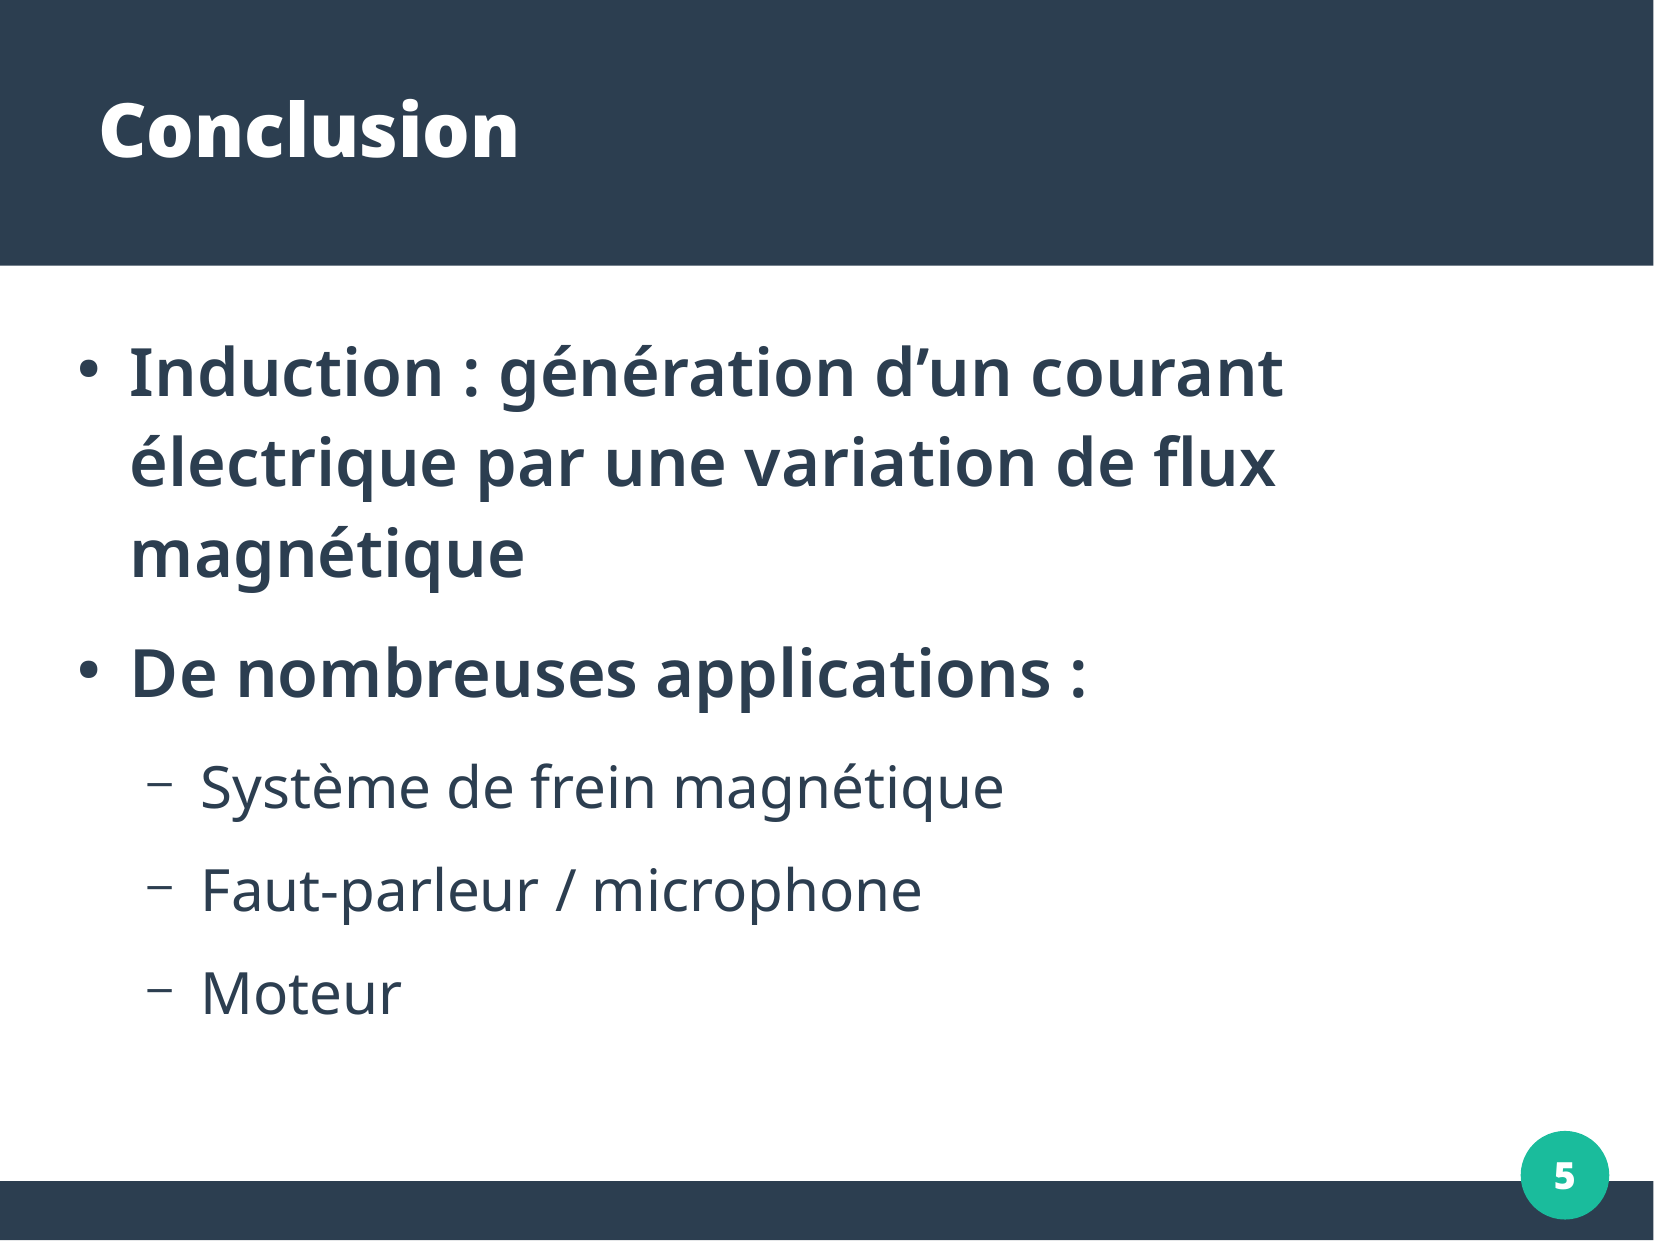

# Conclusion
Induction : génération d’un courant électrique par une variation de flux magnétique
De nombreuses applications :
Système de frein magnétique
Faut-parleur / microphone
Moteur
5